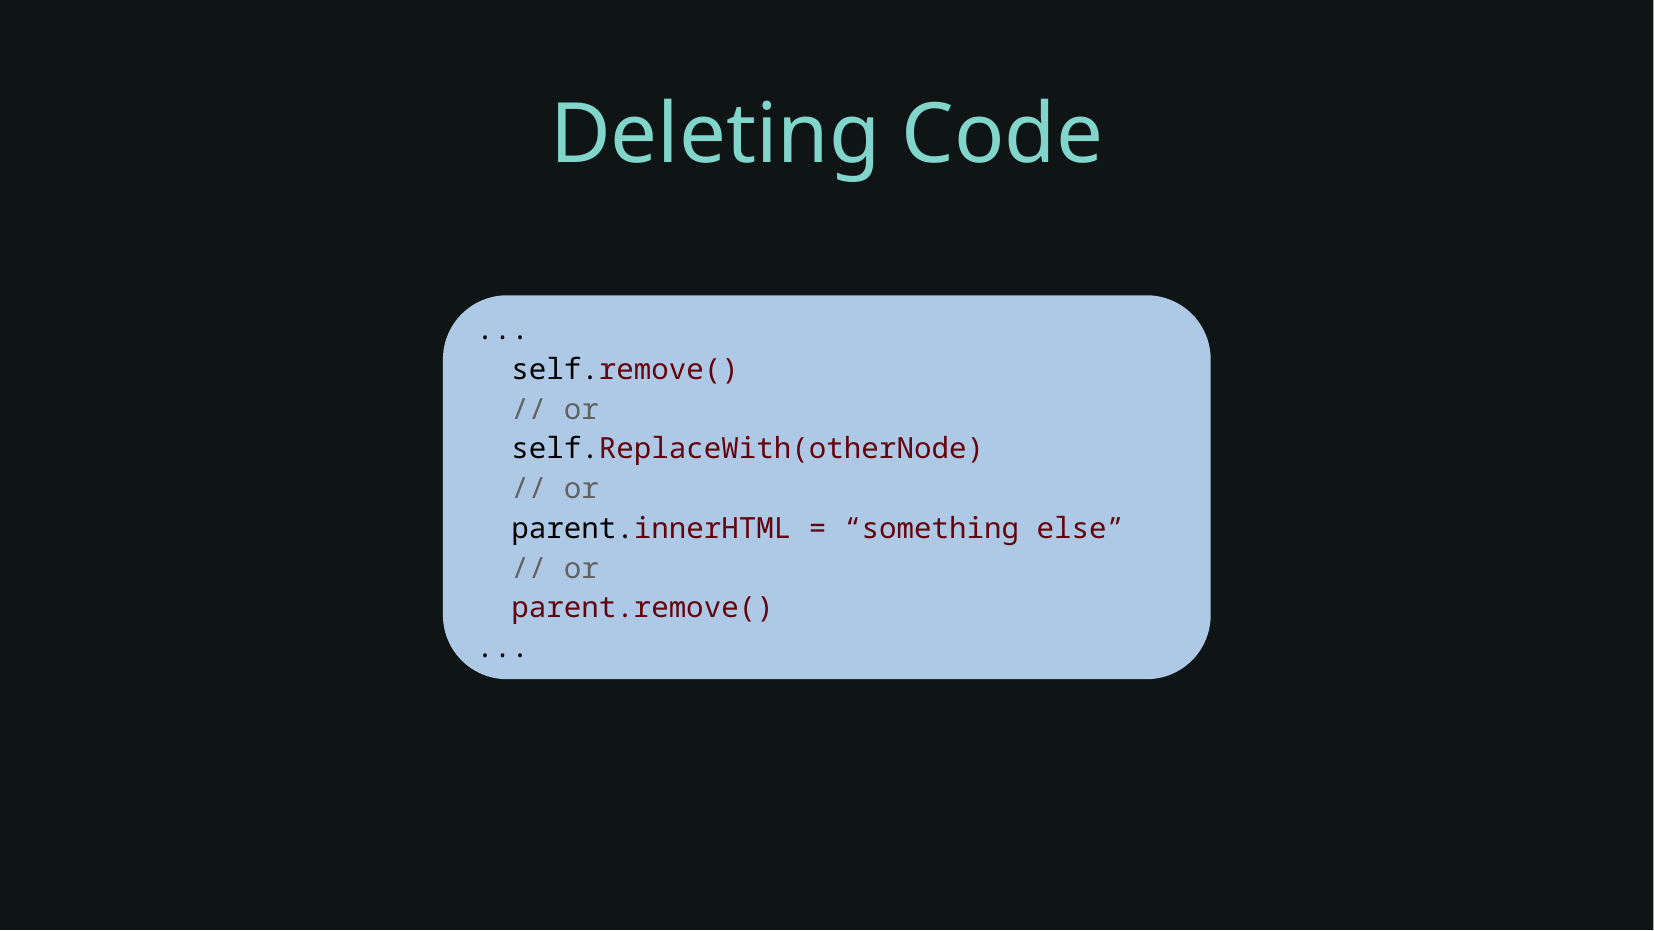

# Deleting Code
...
 self.remove()
 // or
 self.ReplaceWith(otherNode)
 // or
 parent.innerHTML = “something else”
 // or
 parent.remove()
...